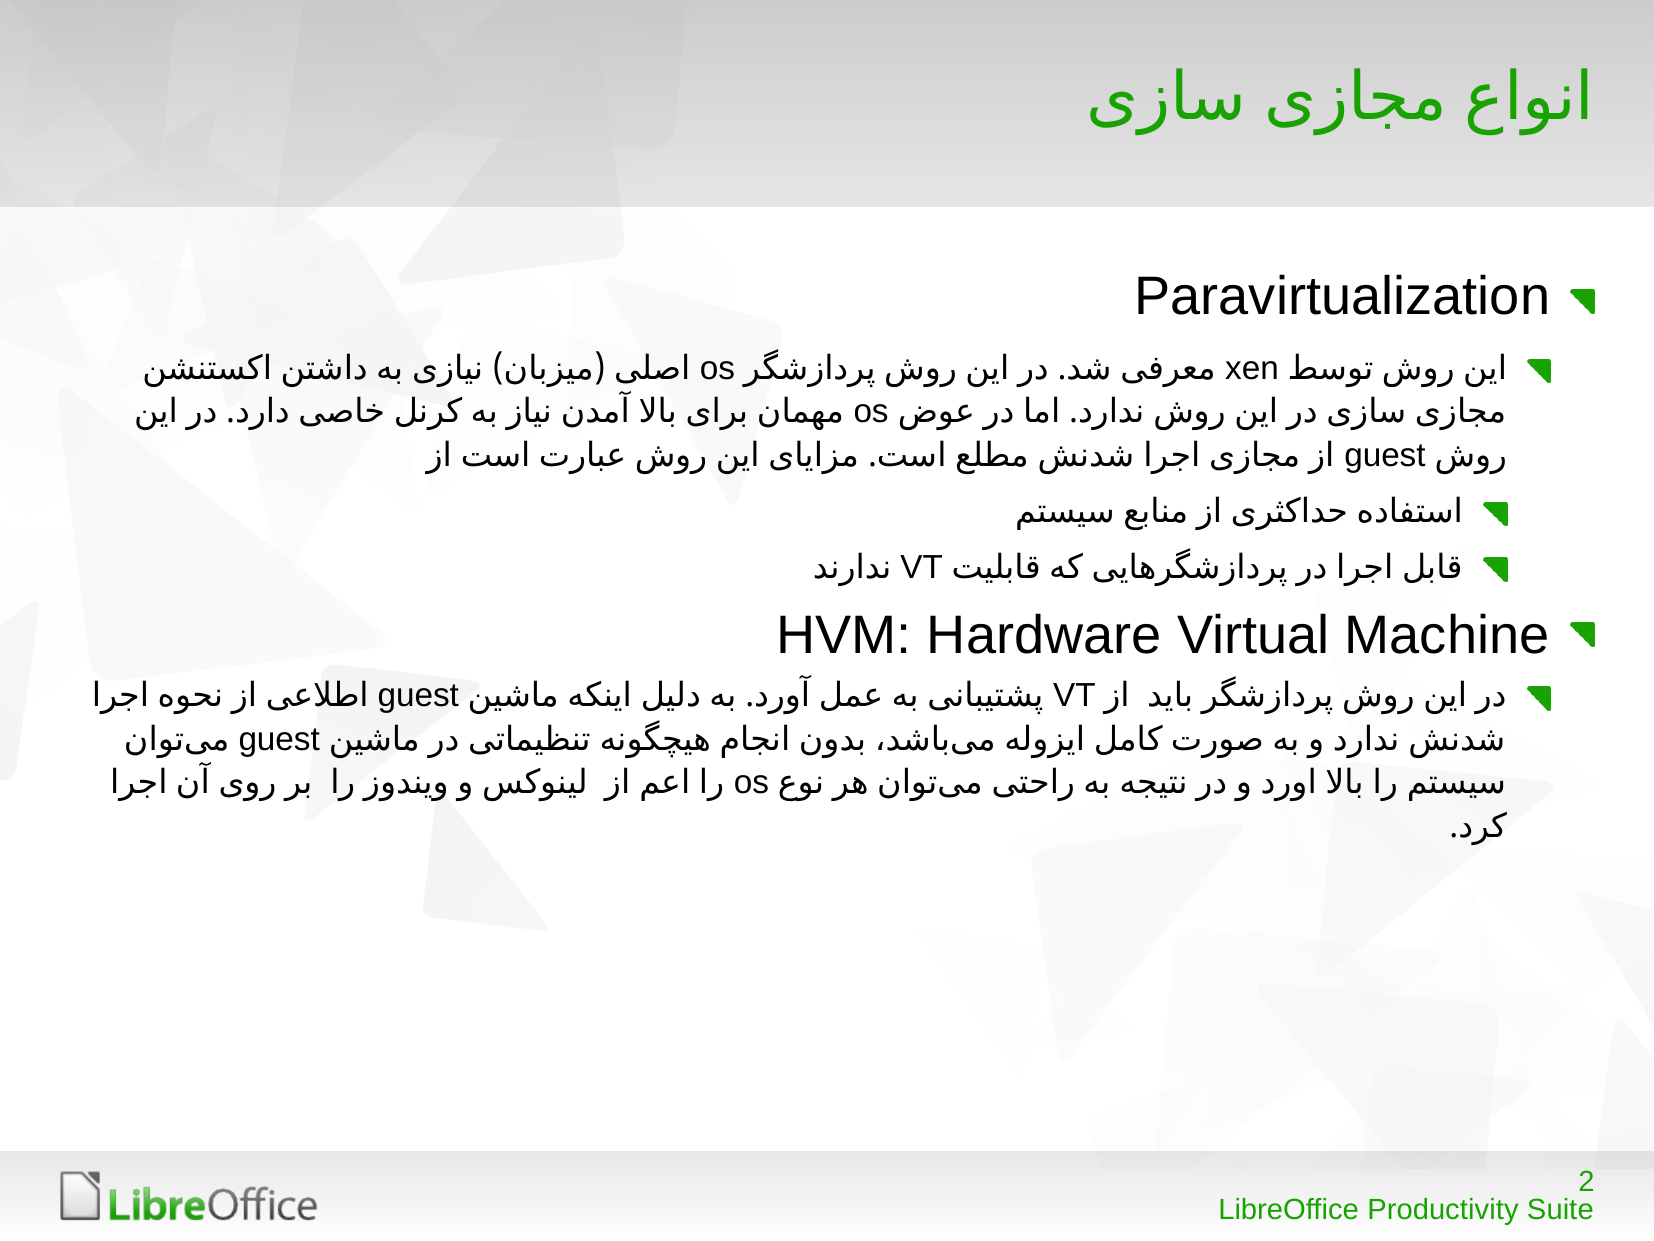

# انواع مجازی سازی
Paravirtualization
این روش توسط xen معرفی شد. در این روش پردازشگر os اصلی (میزبان) نیازی به داشتن اکستنشن مجازی سازی در این روش ندارد. اما در عوض os مهمان برای بالا آمدن نیاز به کرنل خاصی دارد. در این روش guest از مجازی اجرا شدنش مطلع است. مزایای این روش عبارت است از
استفاده حداکثری از منابع سیستم
قابل اجرا در پردازشگرهایی که قابلیت VT ندارند
HVM: Hardware Virtual Machine
در این روش پردازشگر باید از VT پشتیبانی به عمل آورد. به دلیل اینکه ماشین guest اطلاعی از نحوه اجرا شدنش ندارد و به صورت کامل ایزوله می‌باشد، بدون انجام هیچگونه تنظیماتی در ماشین guest می‌توان سیستم را بالا اورد و در نتیجه به راحتی می‌توان هر نوع os را اعم از لینوکس و ویندوز را بر روی آن اجرا کرد.
2
LibreOffice Productivity Suite